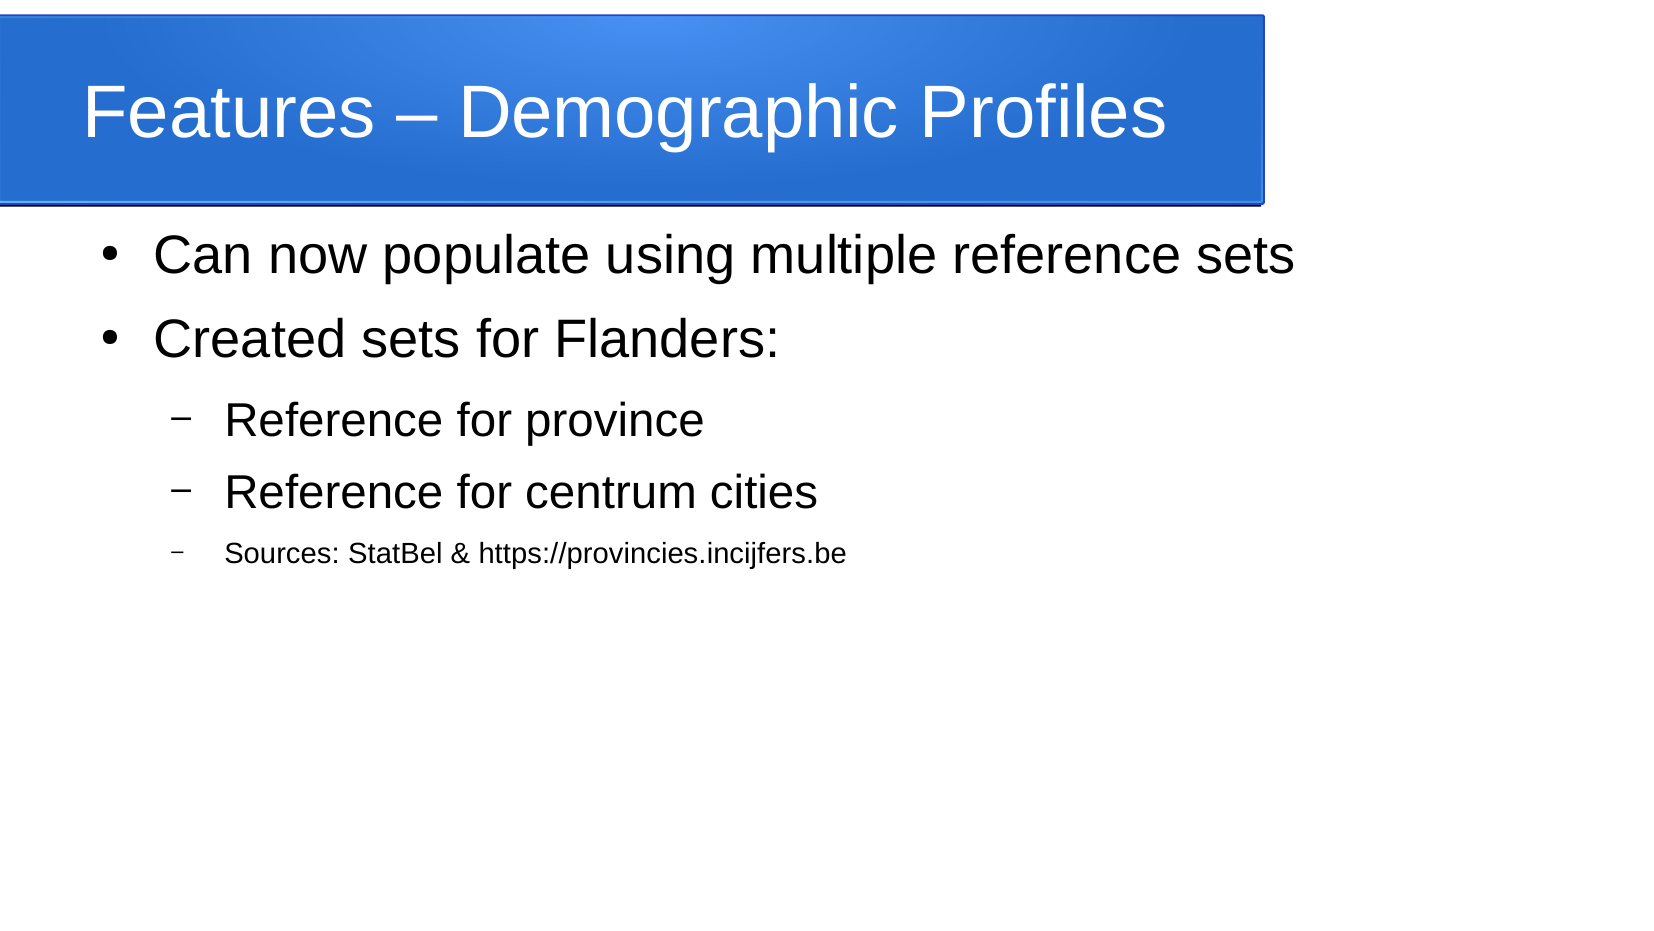

# Features – Demographic Profiles
Can now populate using multiple reference sets
Created sets for Flanders:
Reference for province
Reference for centrum cities
Sources: StatBel & https://provincies.incijfers.be